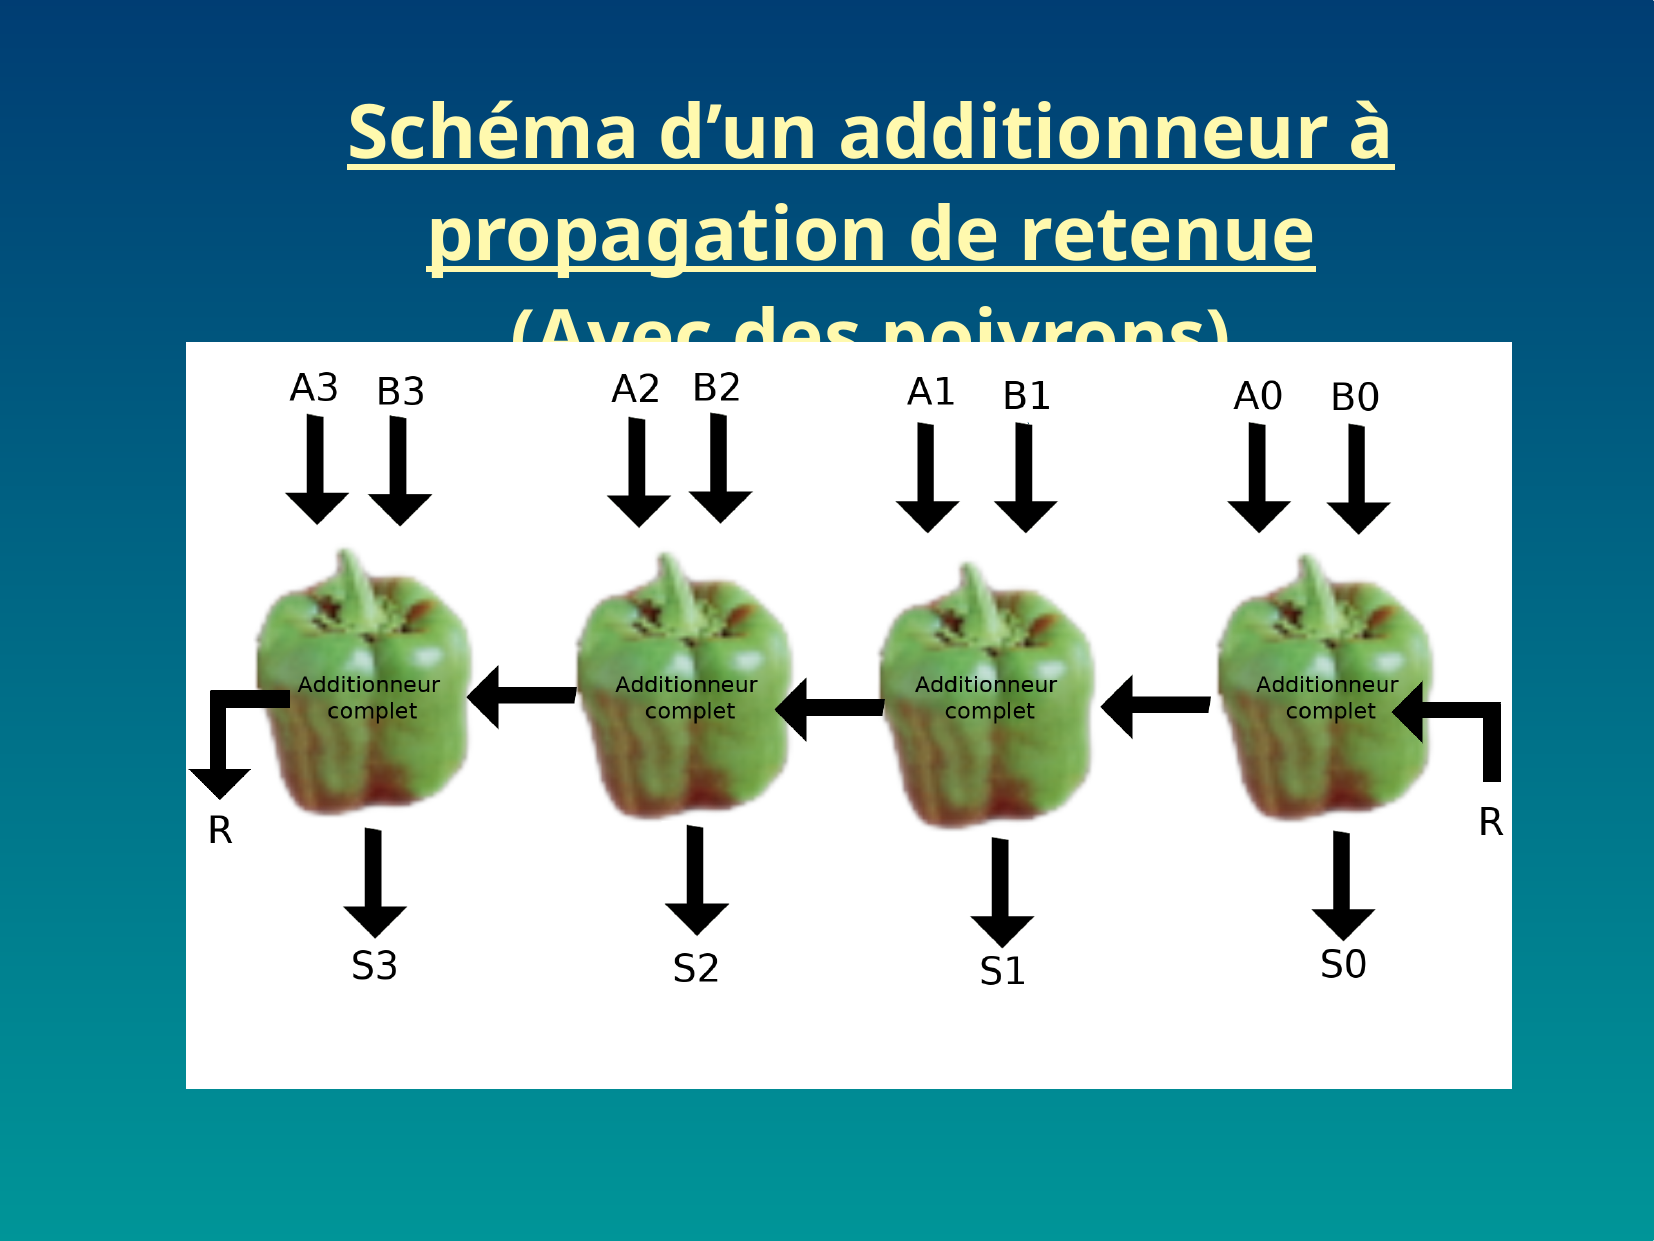

Schéma d’un additionneur à propagation de retenue
(Avec des poivrons)